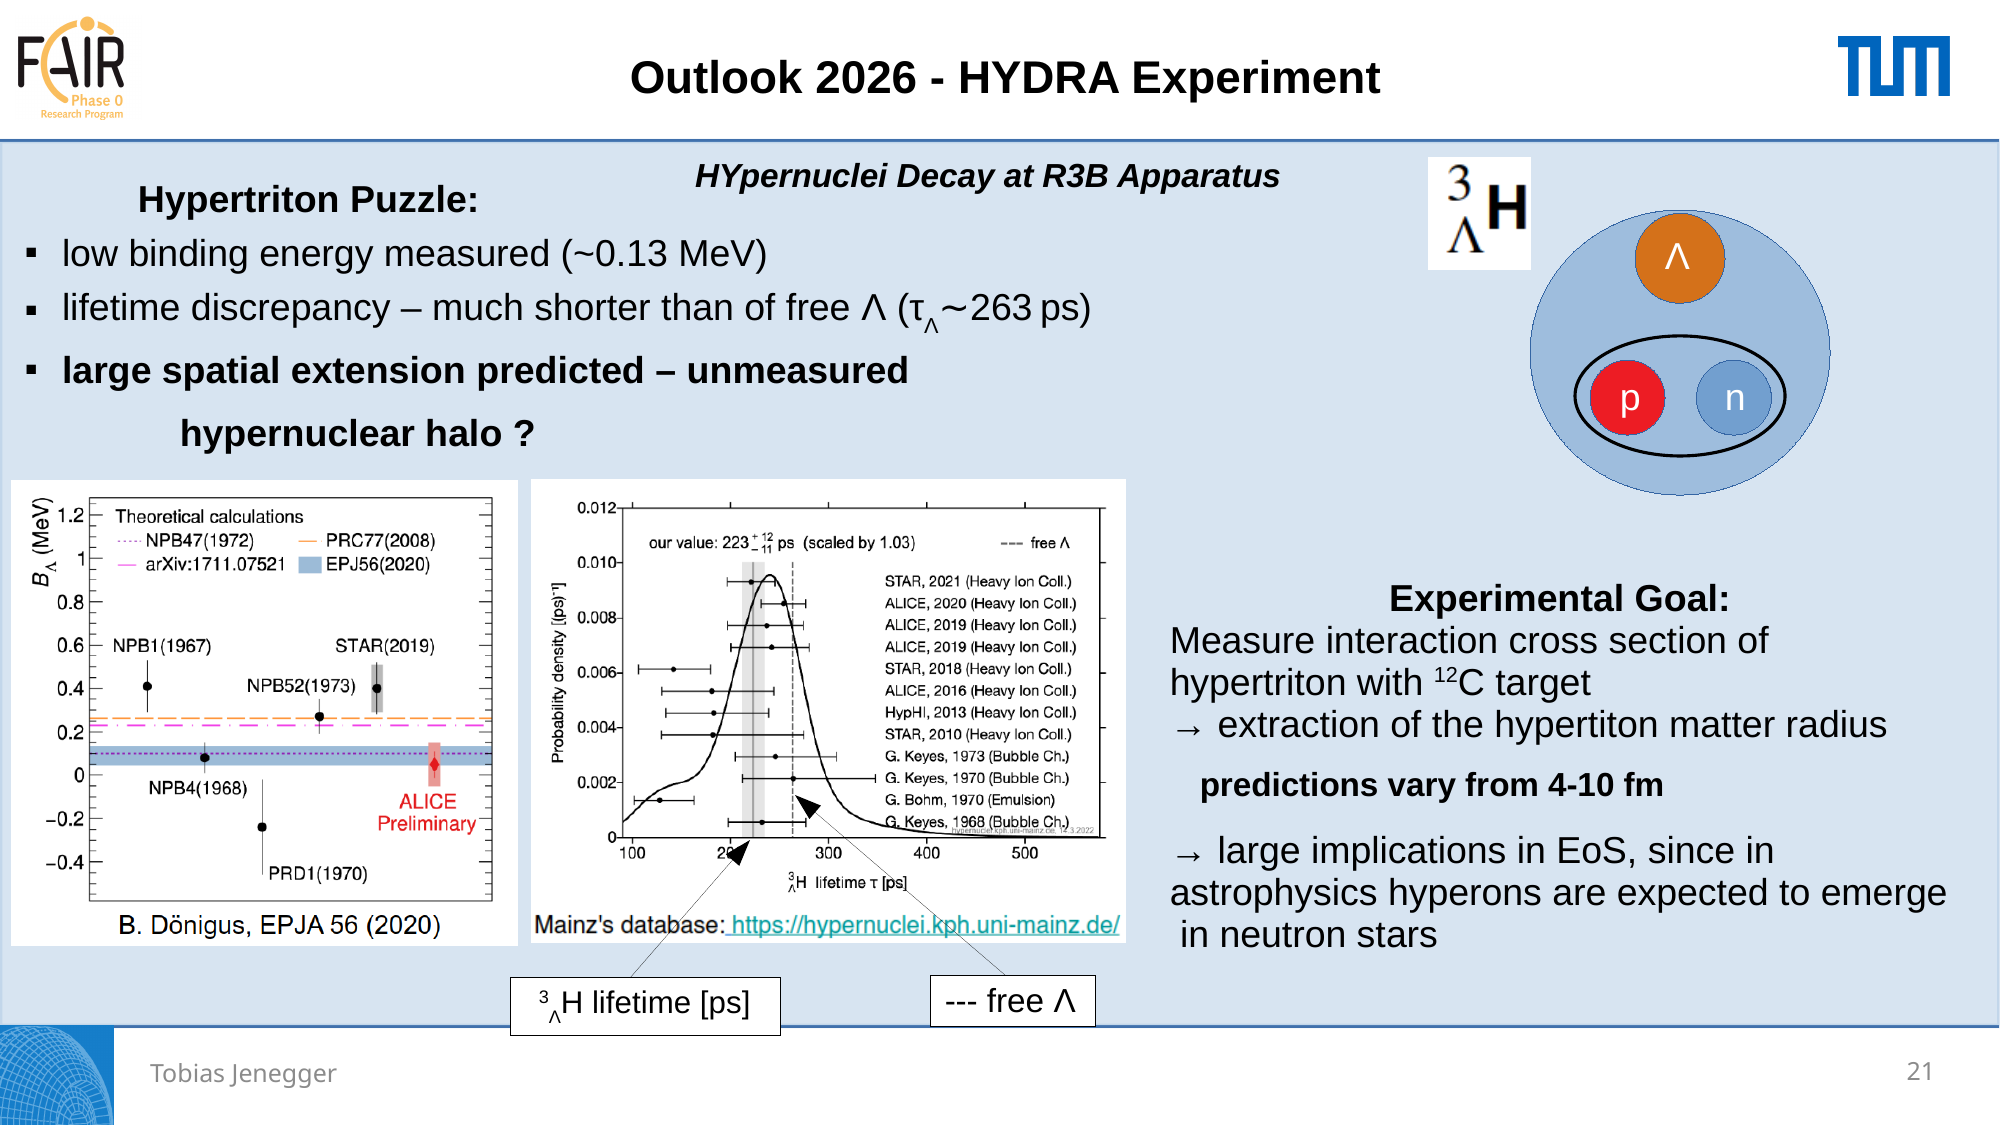

Outlook 2026 - HYDRA Experiment
HYpernuclei Decay at R3B Apparatus
Hypertriton Puzzle:
Λ
p
n
low binding energy measured (~0.13 MeV)
lifetime discrepancy – much shorter than of free Λ (τΛ∼263 ps)
large spatial extension predicted – unmeasured
hypernuclear halo ?
Experimental Goal:
Measure interaction cross section of hypertriton with 12C target
→ extraction of the hypertiton matter radius
→ large implications in EoS, since in astrophysics hyperons are expected to emerge in neutron stars
predictions vary from 4-10 fm
--- free Λ
3ΛH lifetime [ps]
21